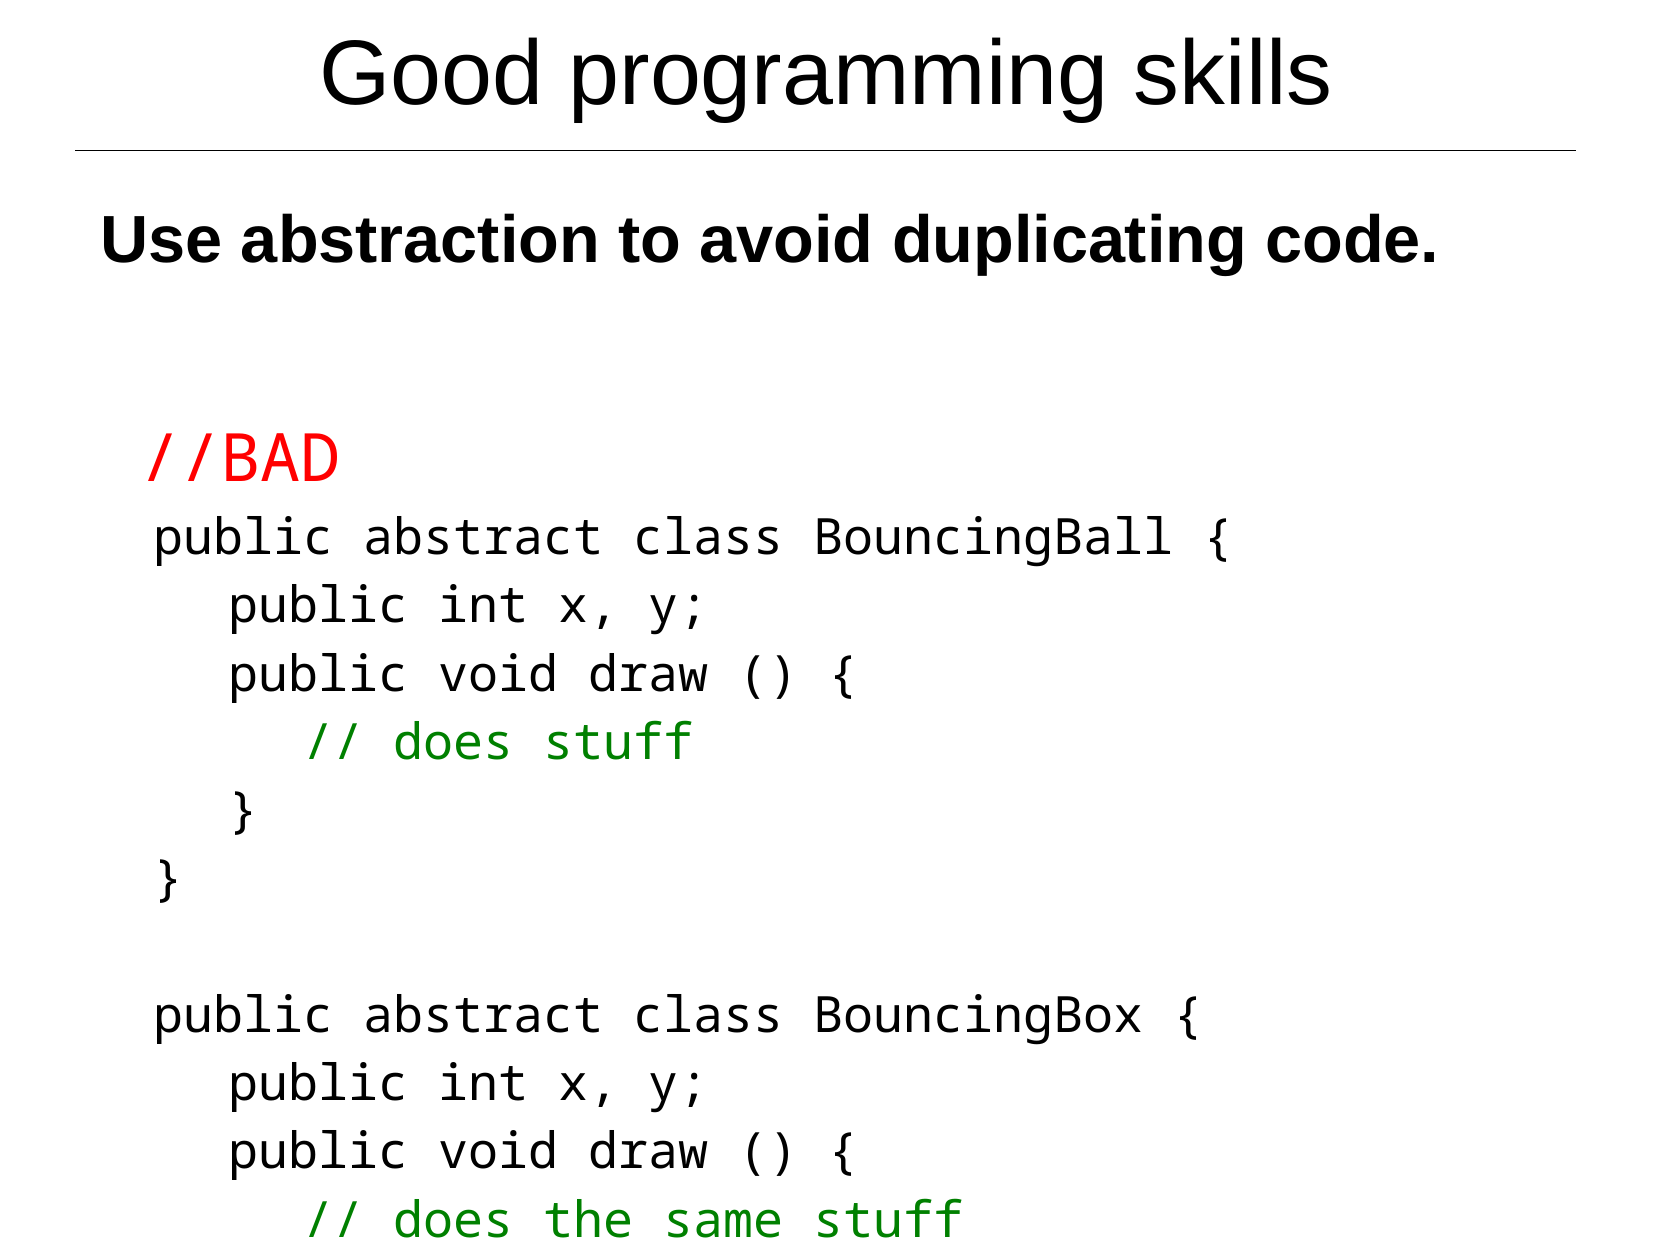

# Good programming skills
Use abstraction to avoid duplicating code.
 //BAD
public abstract class BouncingBall {
	public int x, y;
	public void draw () {
		// does stuff
	}
}
public abstract class BouncingBox {
	public int x, y;
	public void draw () {
		// does the same stuff
	}
}